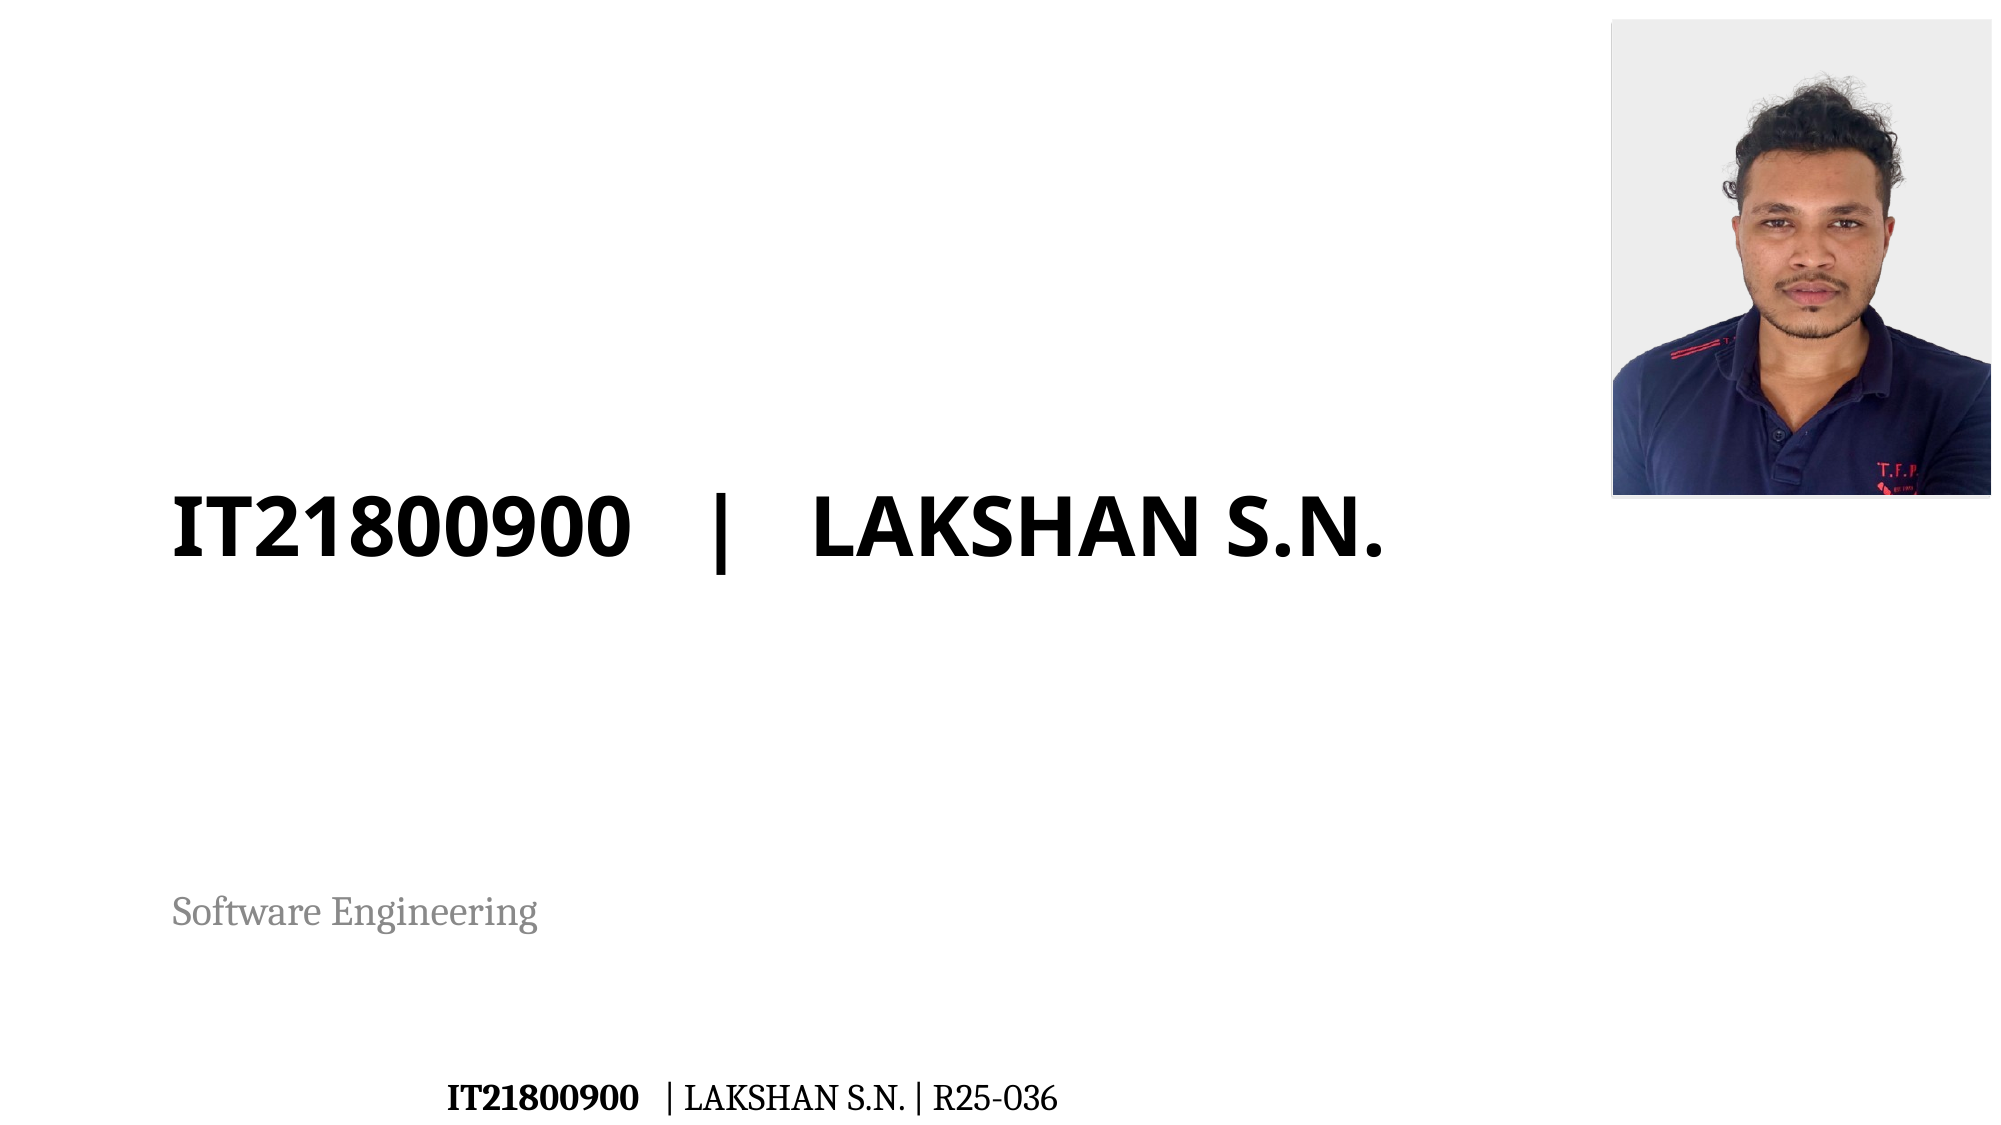

# IT21800900 | LAKSHAN S.N.
Software Engineering
IT21800900 | LAKSHAN S.N. | R25-036